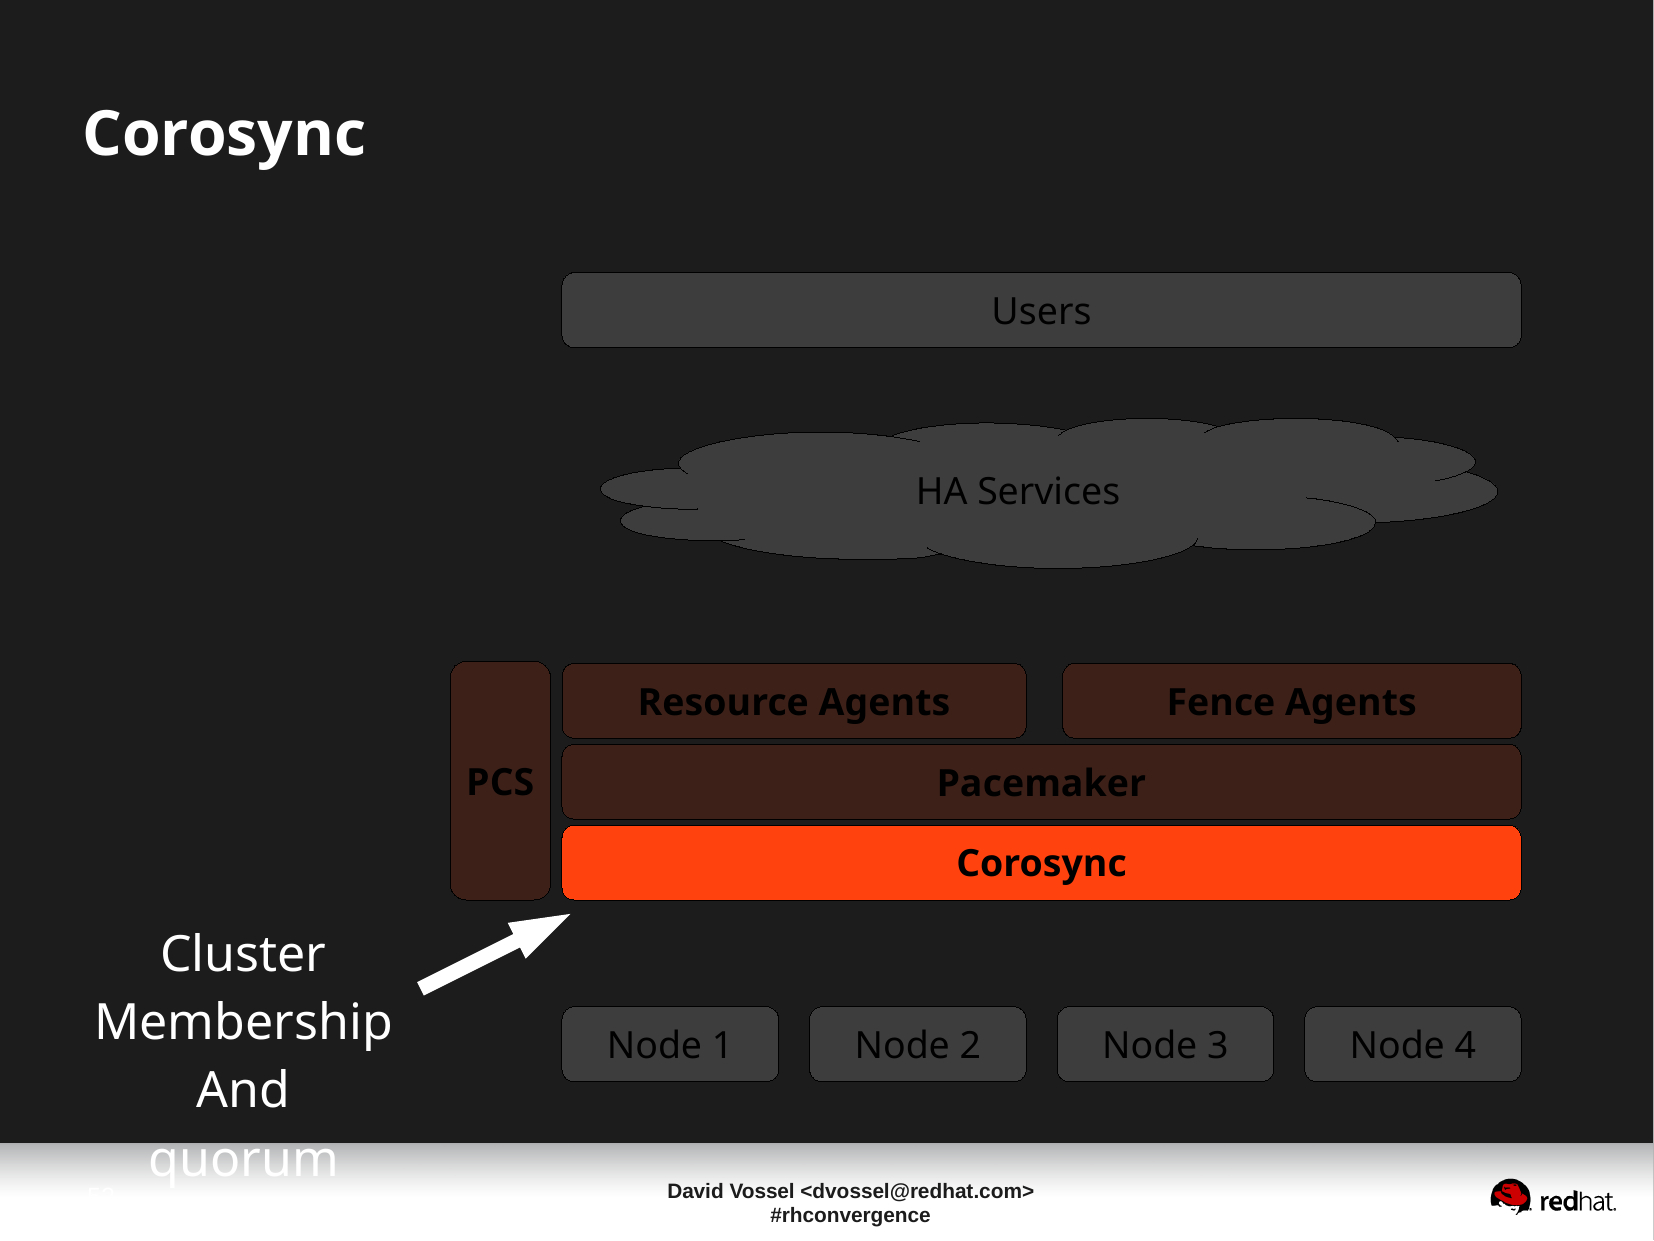

# Corosync
Users
HA Services
PCS
Resource Agents
Fence Agents
Pacemaker
Corosync
Cluster Membership
And
quorum
Node 1
Node 2
Node 3
Node 4